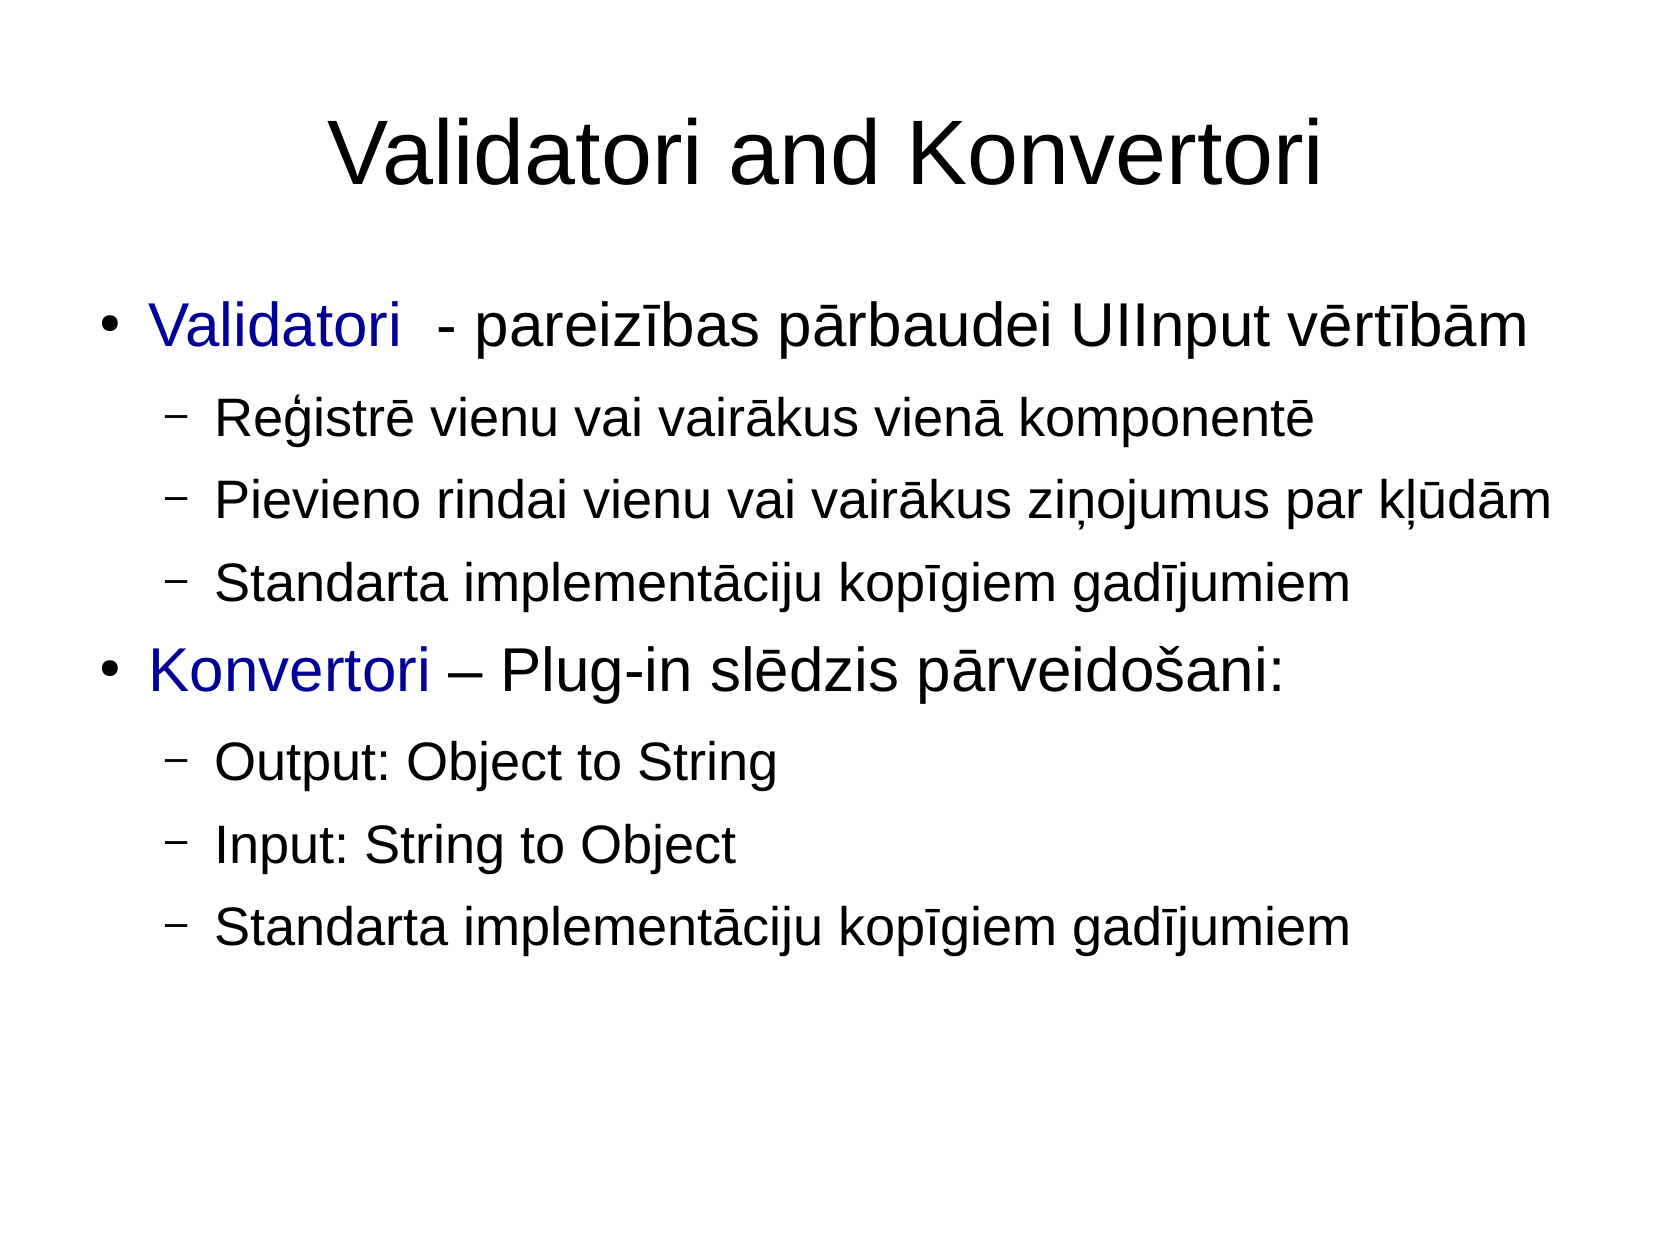

# Validatori and Konvertori
Validatori - pareizības pārbaudei UIInput vērtībām
Reģistrē vienu vai vairākus vienā komponentē
Pievieno rindai vienu vai vairākus ziņojumus par kļūdām
Standarta implementāciju kopīgiem gadījumiem
Konvertori – Plug-in slēdzis pārveidošani:
Output: Object to String
Input: String to Object
Standarta implementāciju kopīgiem gadījumiem